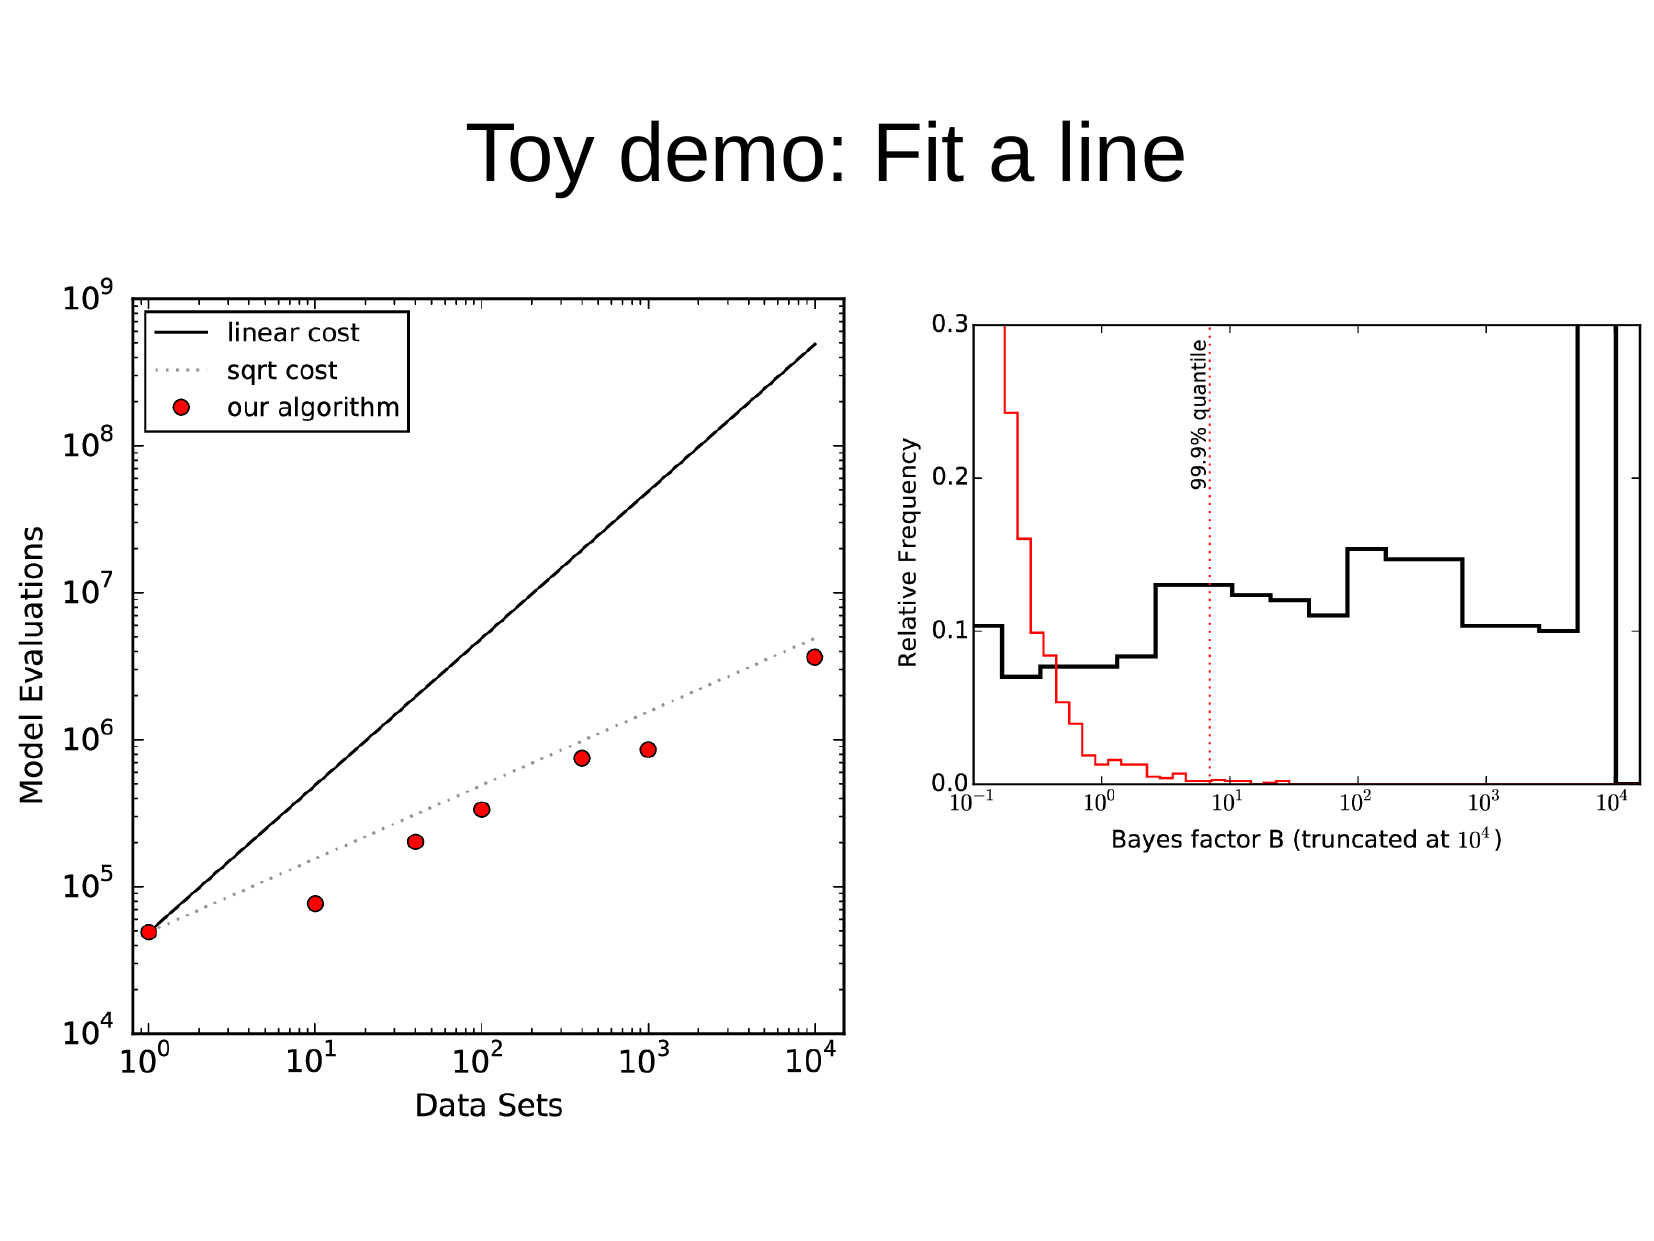

# Toy demo: Fit a line
Sub-linear scaling
Monte Carlo simulations
Buchner (2018): collaborative nested sampling